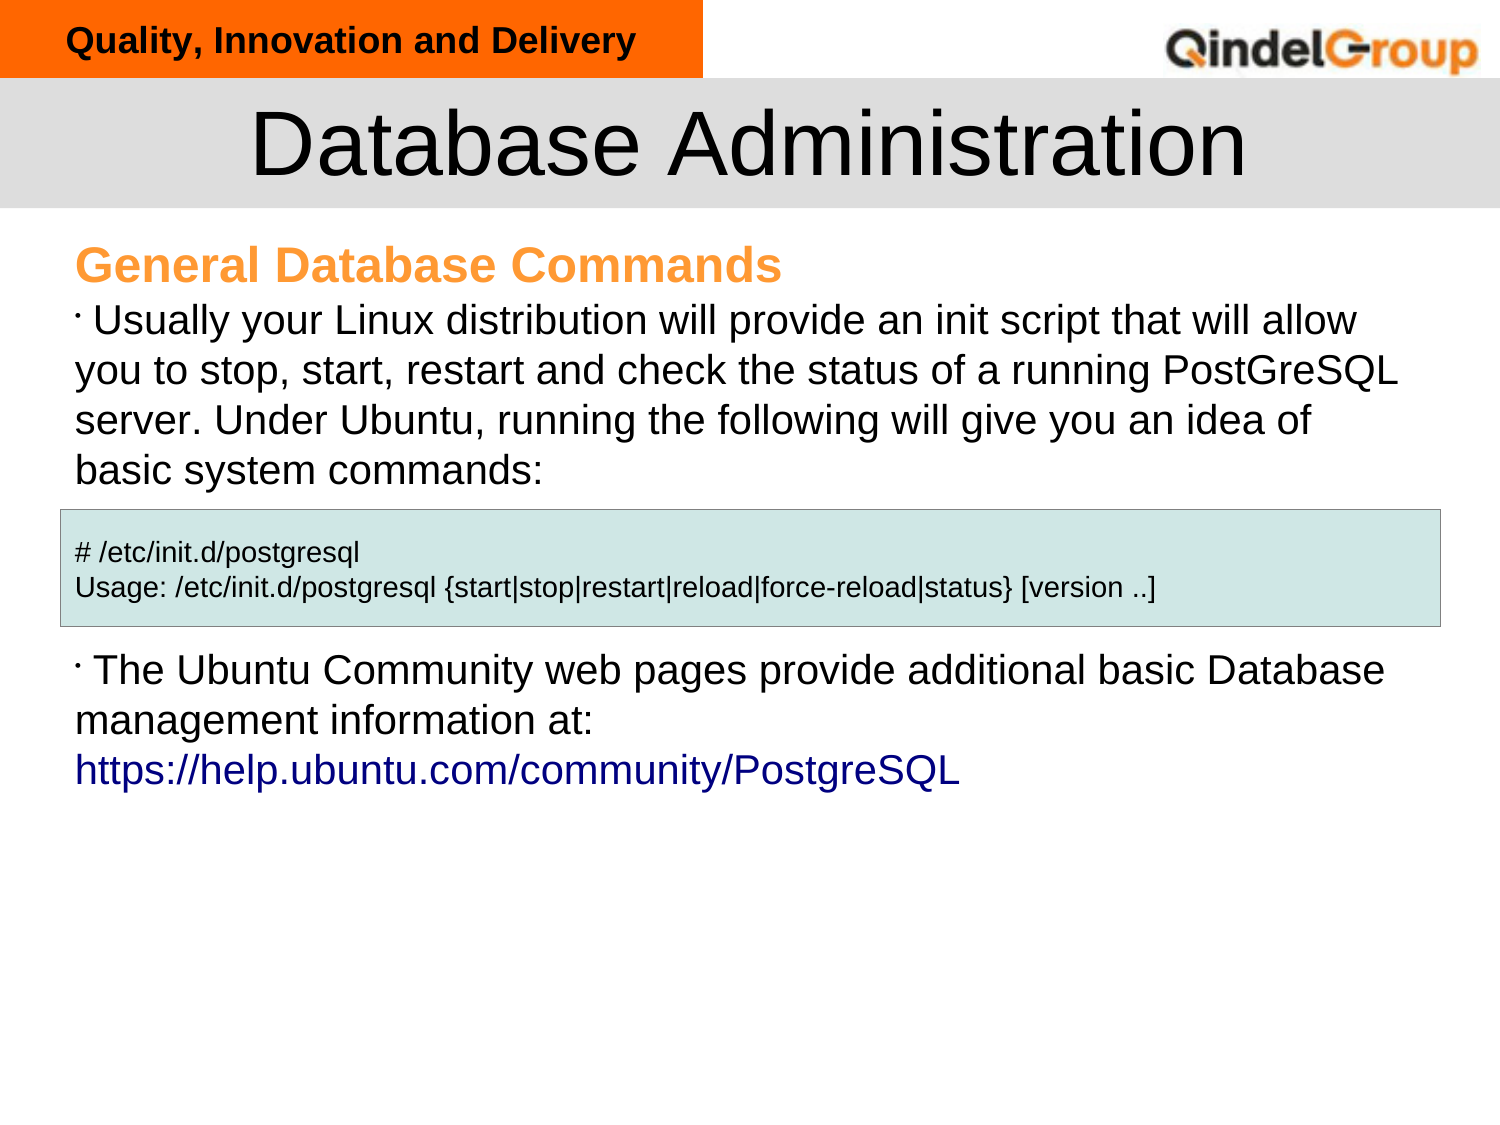

# Database Administration
General Database Commands
 Usually your Linux distribution will provide an init script that will allow you to stop, start, restart and check the status of a running PostGreSQL server. Under Ubuntu, running the following will give you an idea of basic system commands:
 The Ubuntu Community web pages provide additional basic Database management information at: https://help.ubuntu.com/community/PostgreSQL
# /etc/init.d/postgresql
Usage: /etc/init.d/postgresql {start|stop|restart|reload|force-reload|status} [version ..]